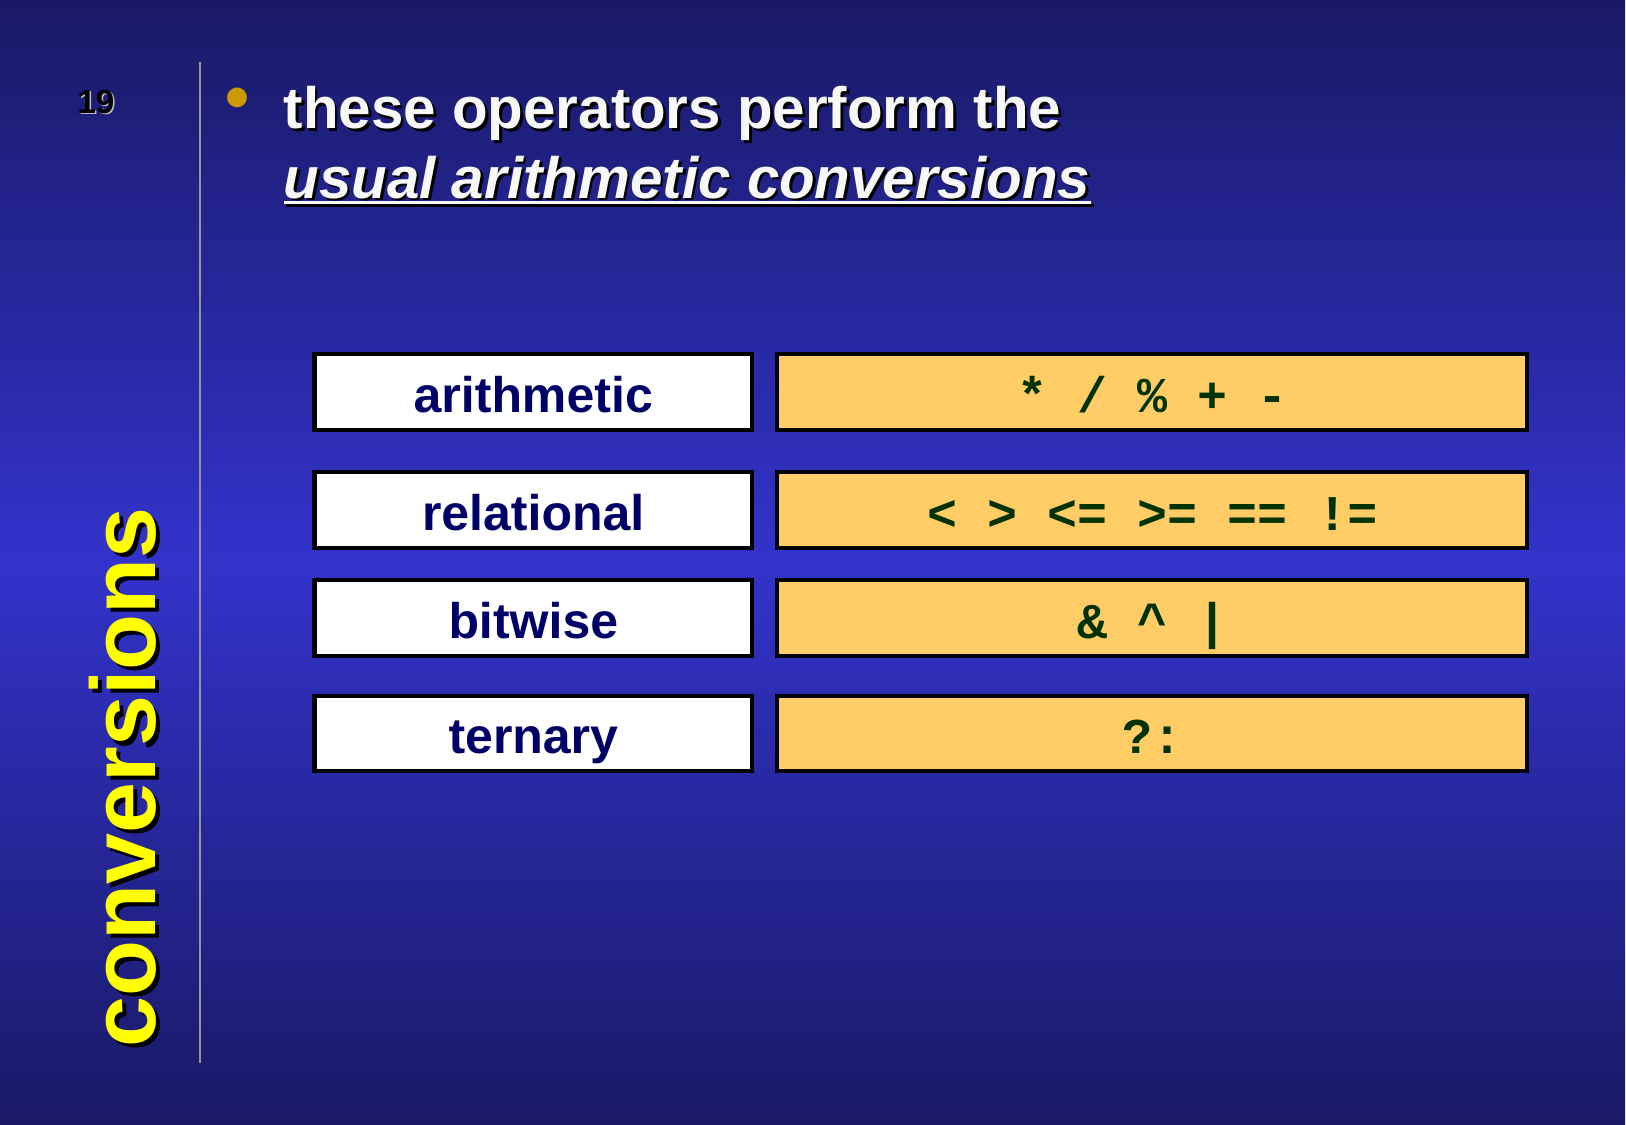

19
these operators perform the
usual arithmetic conversions
arithmetic
* / % + -
relational
< > <= >= == !=
# conversions
bitwise
& ^ |
ternary
?: